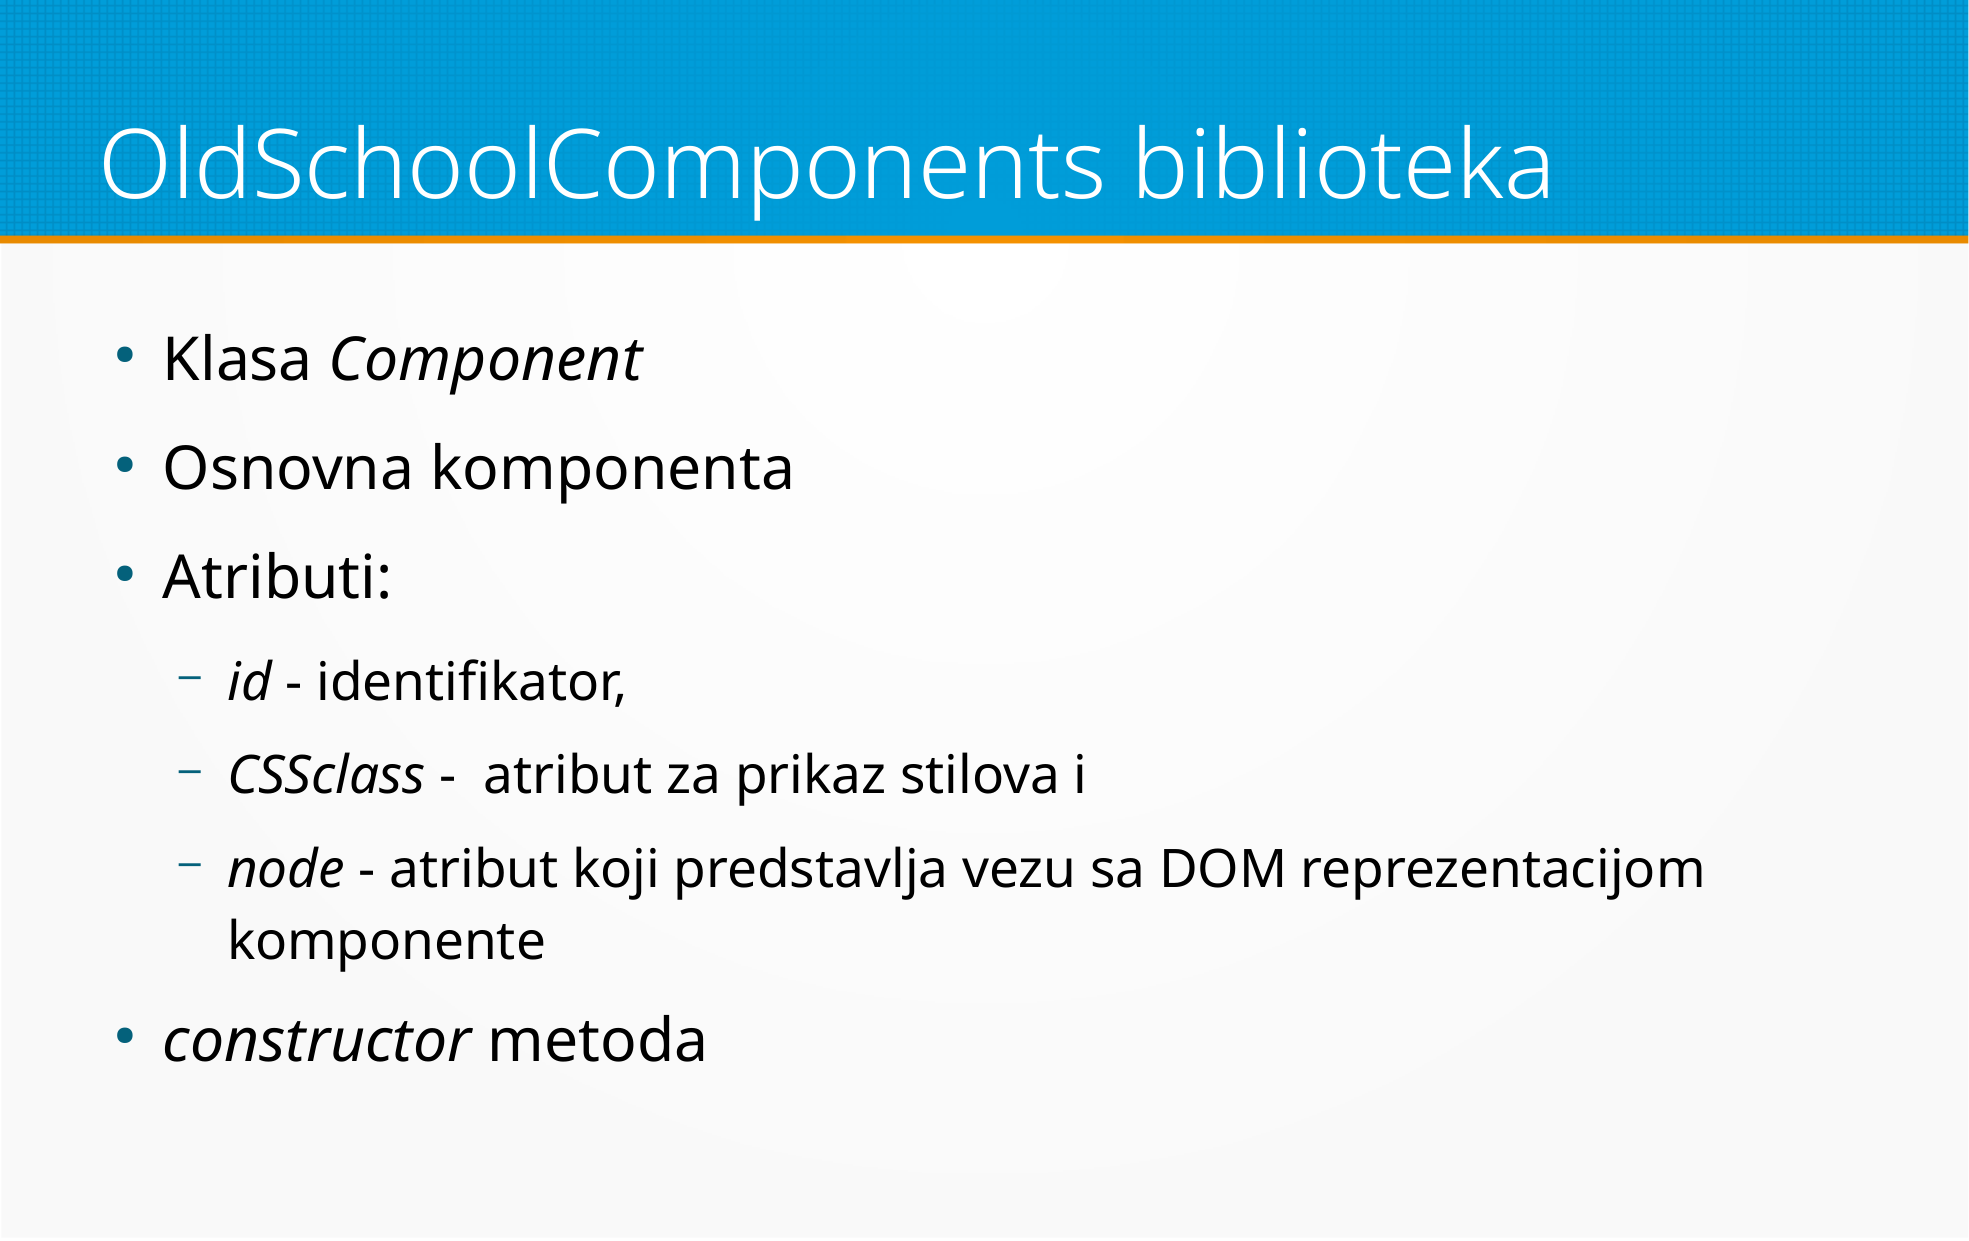

# OldSchoolComponents biblioteka
Klasa Component
Osnovna komponenta
Atributi:
id - identifikator,
CSSclass - atribut za prikaz stilova i
node - atribut koji predstavlja vezu sa DOM reprezentacijom komponente
constructor metoda